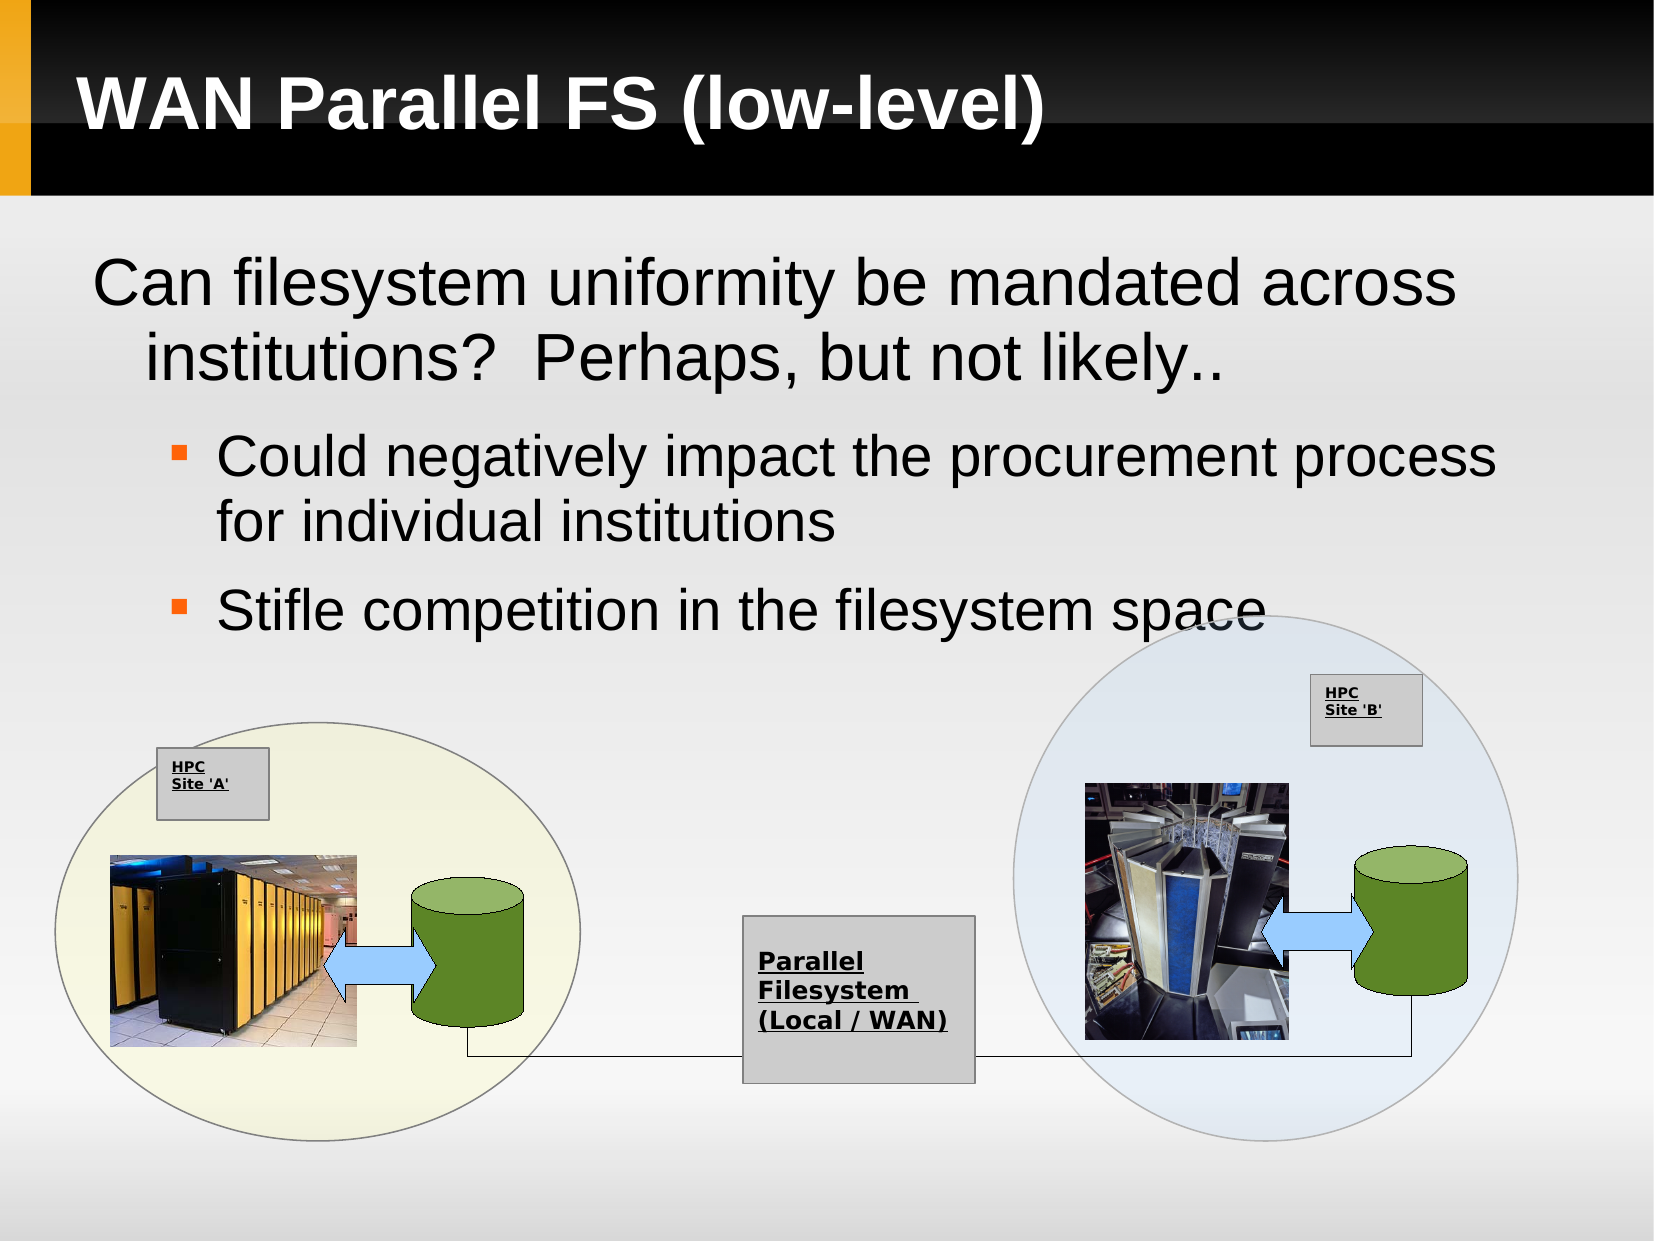

# WAN Parallel FS (low-level)
Can filesystem uniformity be mandated across institutions? Perhaps, but not likely..
Could negatively impact the procurement process for individual institutions
Stifle competition in the filesystem space
HPC
Site 'B'
HPC
Site 'A'
Parallel
Filesystem
(Local / WAN)